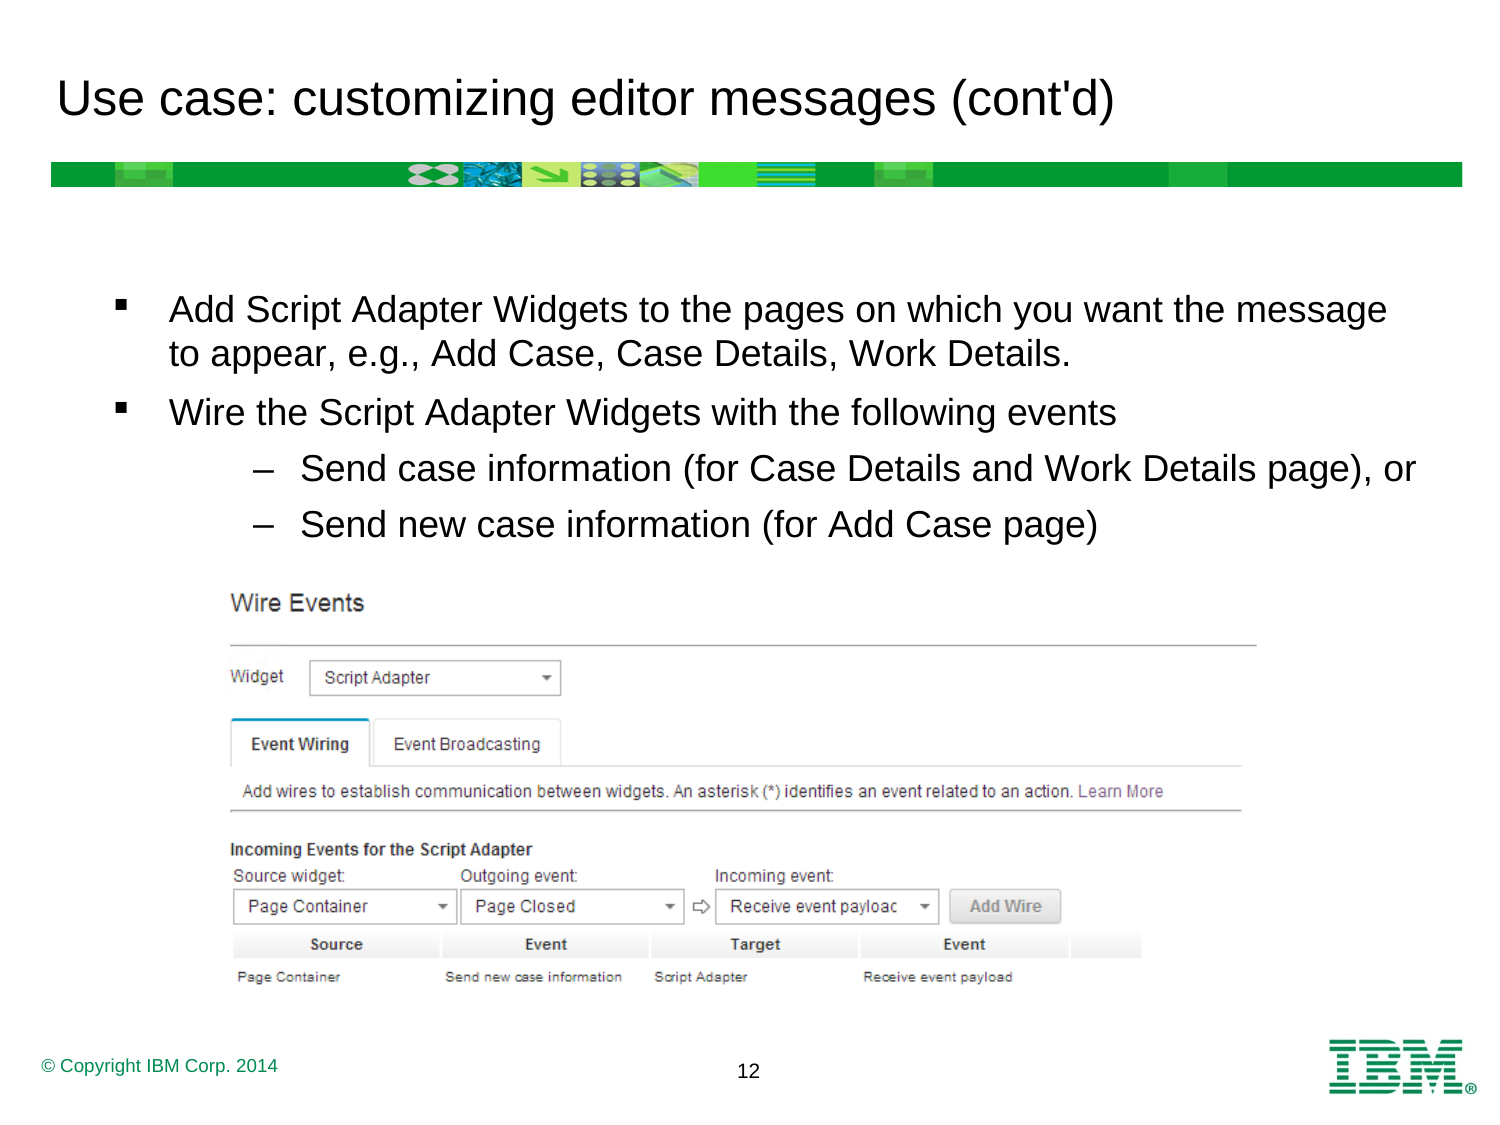

# Use case: customizing editor messages (cont'd)
Add Script Adapter Widgets to the pages on which you want the message to appear, e.g., Add Case, Case Details, Work Details.
Wire the Script Adapter Widgets with the following events
Send case information (for Case Details and Work Details page), or
Send new case information (for Add Case page)
12